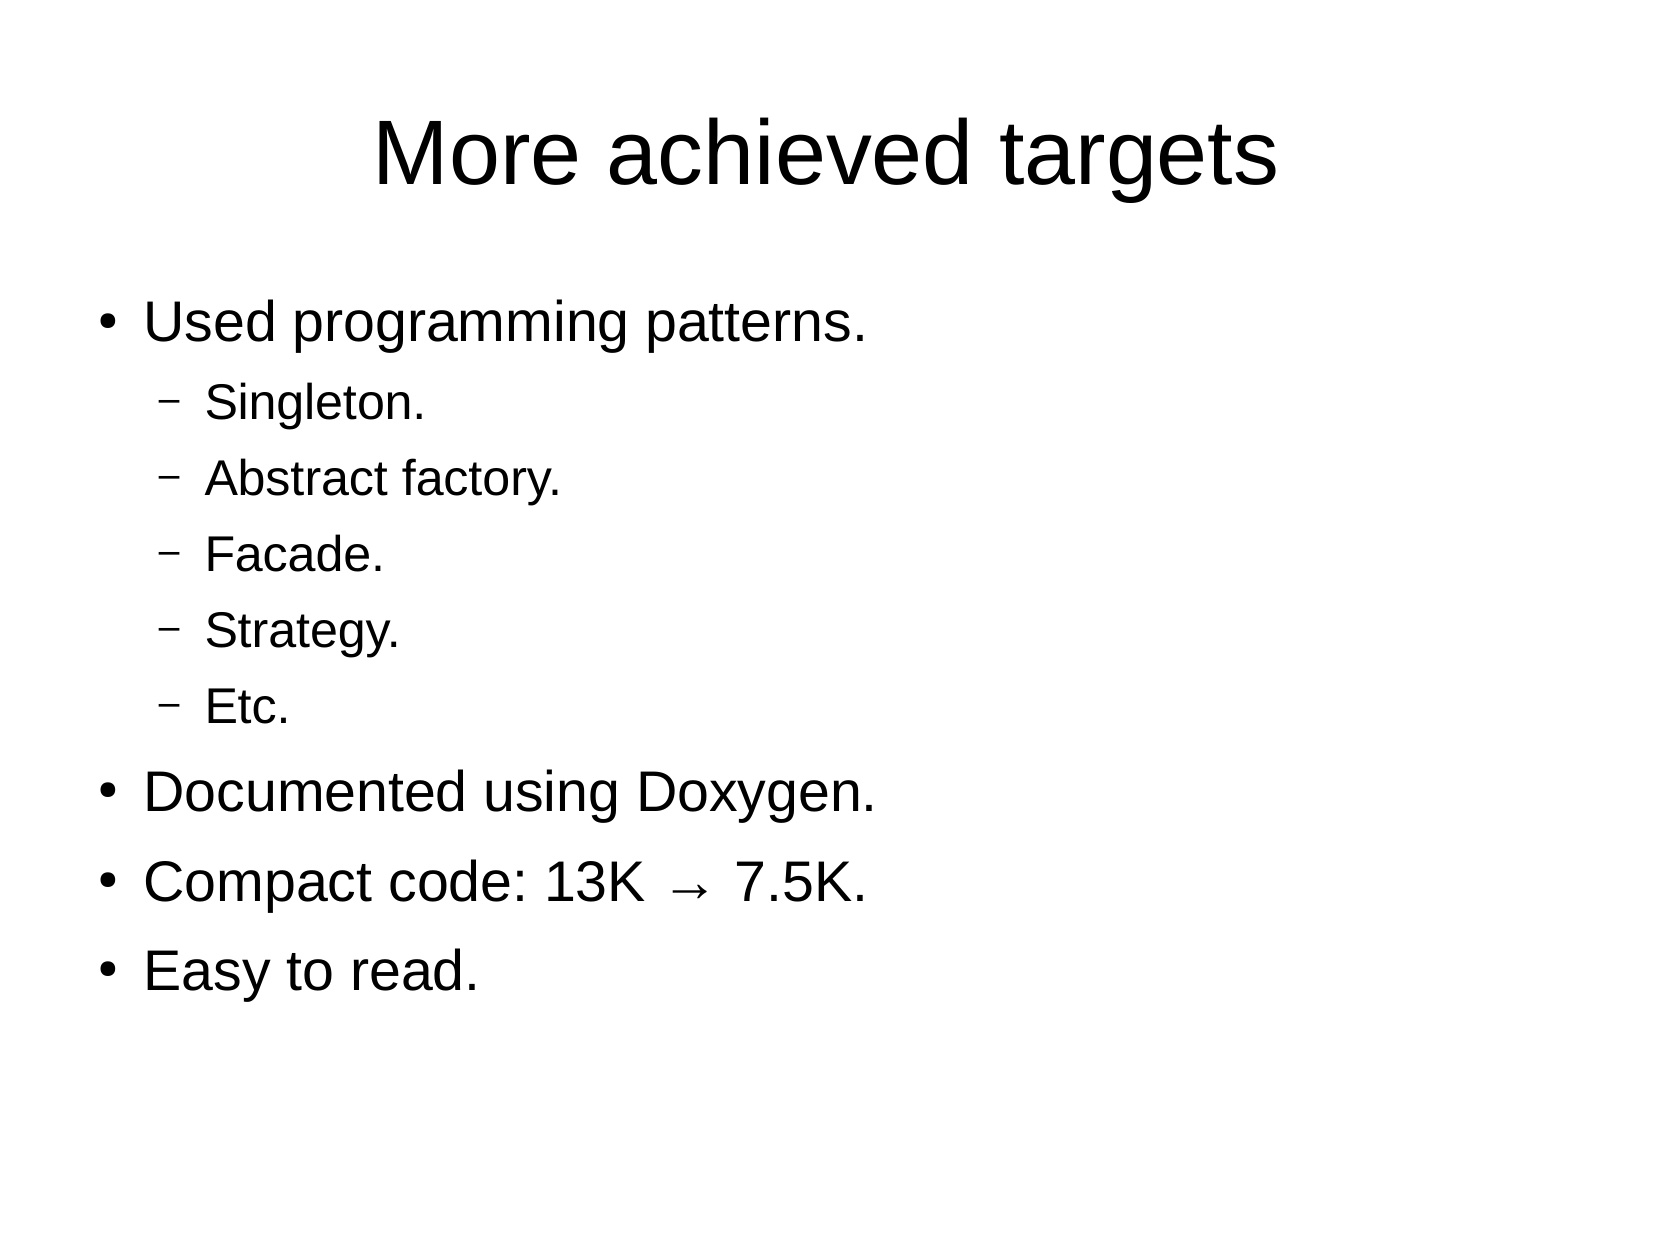

# More achieved targets
Used programming patterns.
Singleton.
Abstract factory.
Facade.
Strategy.
Etc.
Documented using Doxygen.
Compact code: 13K → 7.5K.
Easy to read.